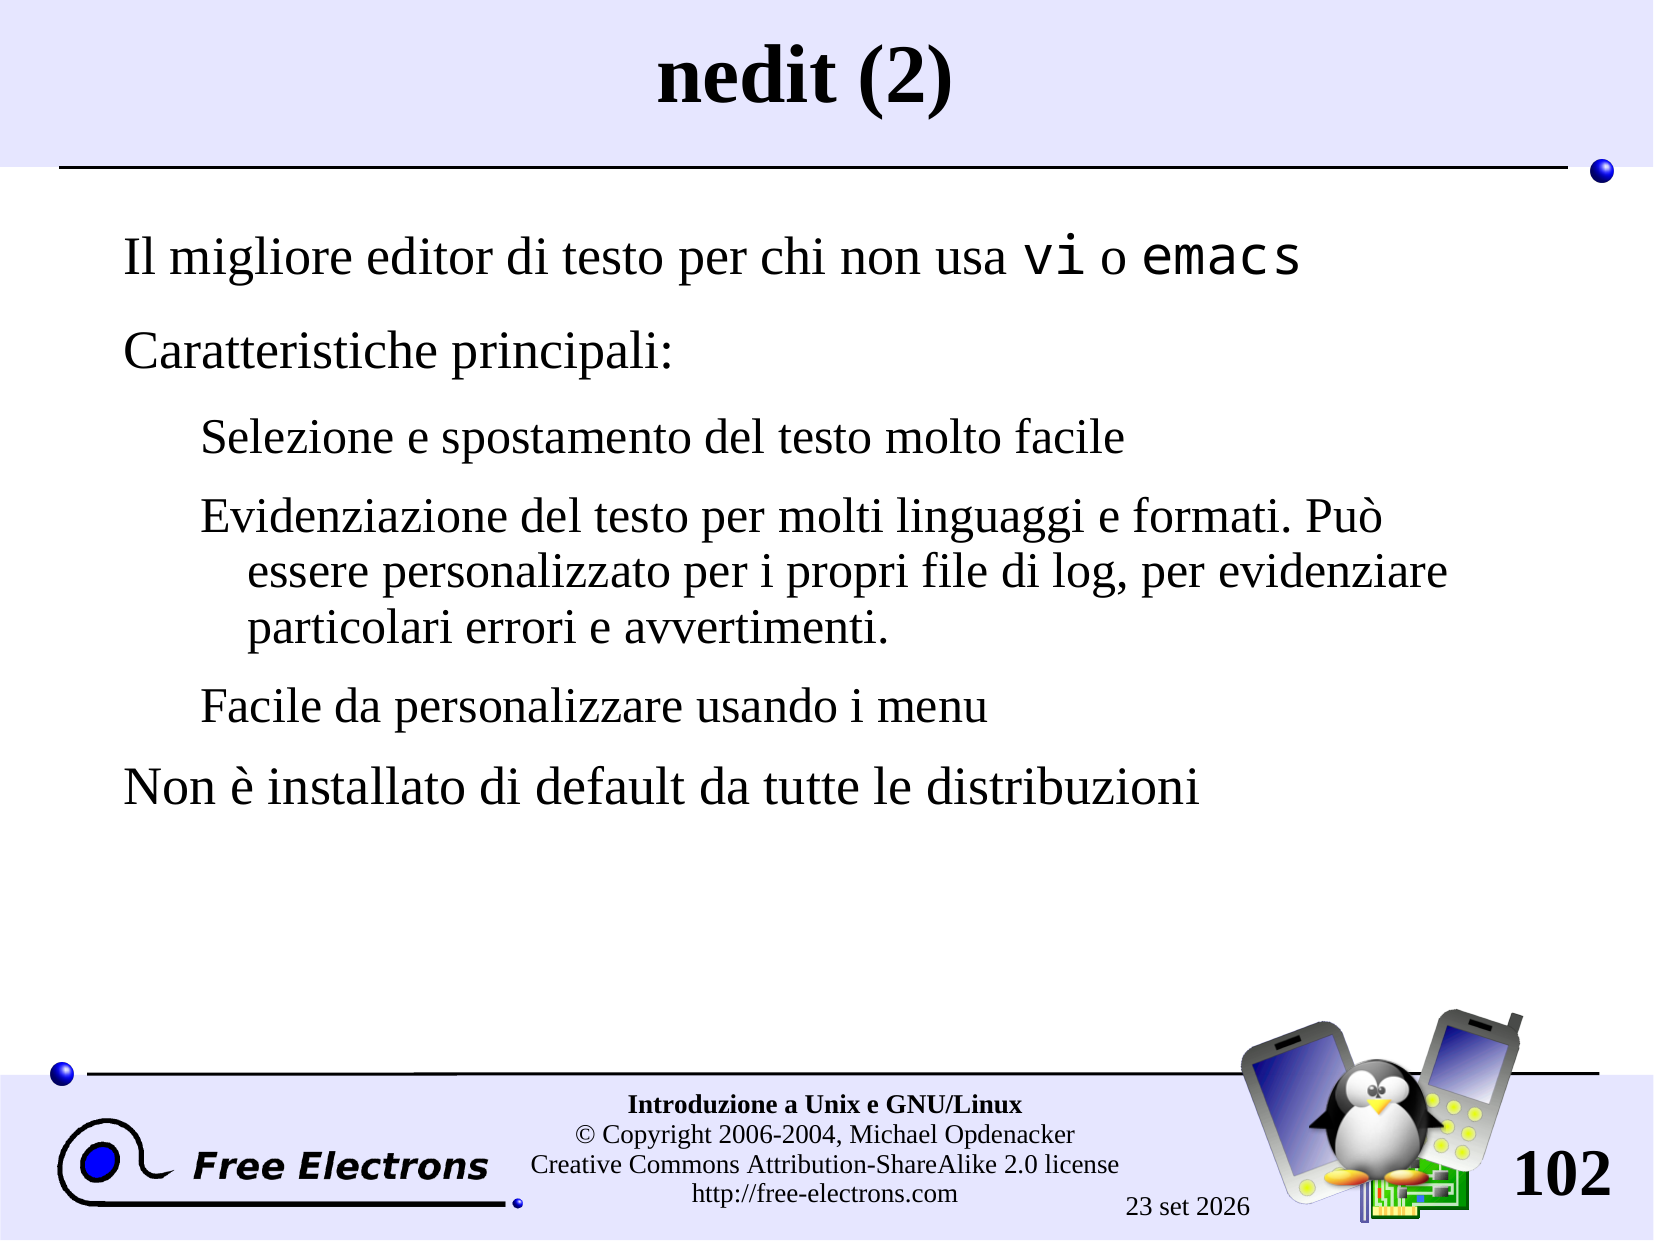

# nedit (2)
Il migliore editor di testo per chi non usa vi o emacs
Caratteristiche principali:
Selezione e spostamento del testo molto facile
Evidenziazione del testo per molti linguaggi e formati. Può essere personalizzato per i propri file di log, per evidenziare particolari errori e avvertimenti.
Facile da personalizzare usando i menu
Non è installato di default da tutte le distribuzioni